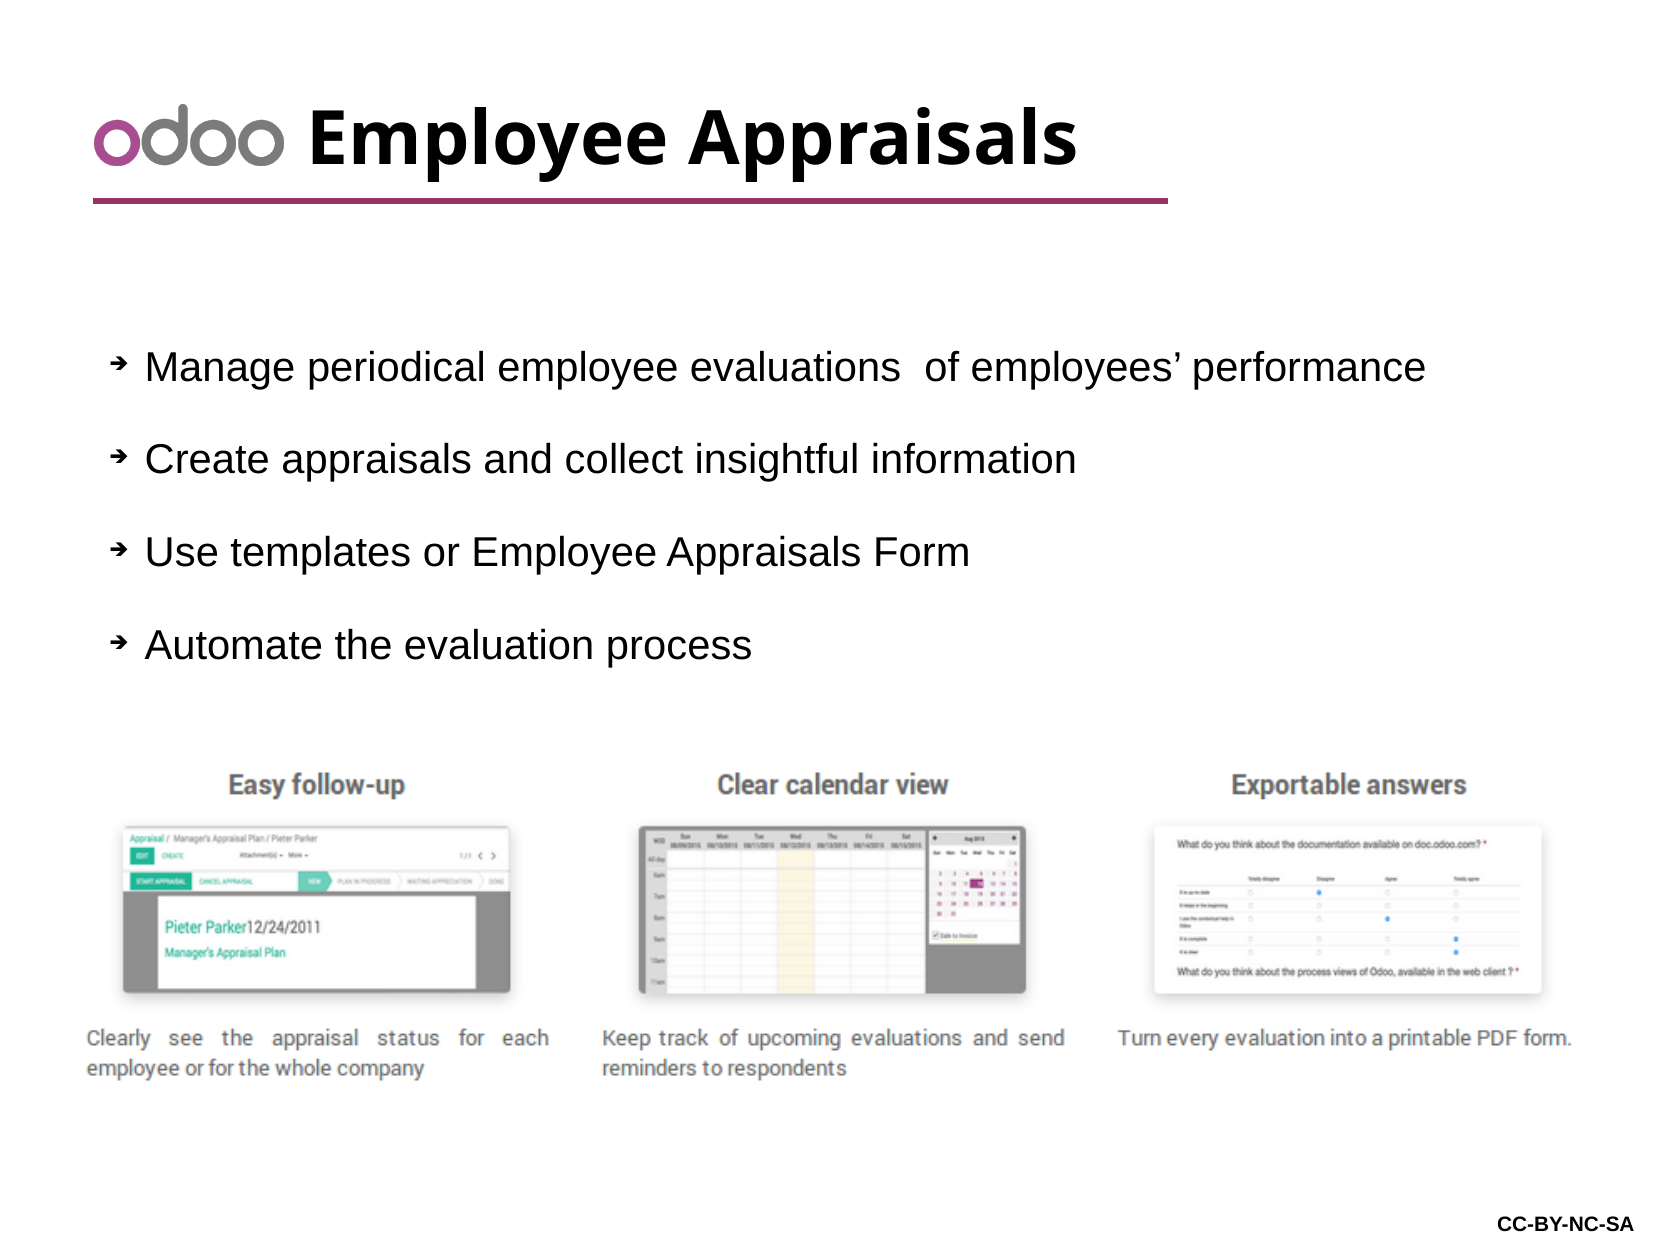

# Employee Appraisals
Manage periodical employee evaluations of employees’ performance
Create appraisals and collect insightful information
Use templates or Employee Appraisals Form
Automate the evaluation process
CC-BY-NC-SA